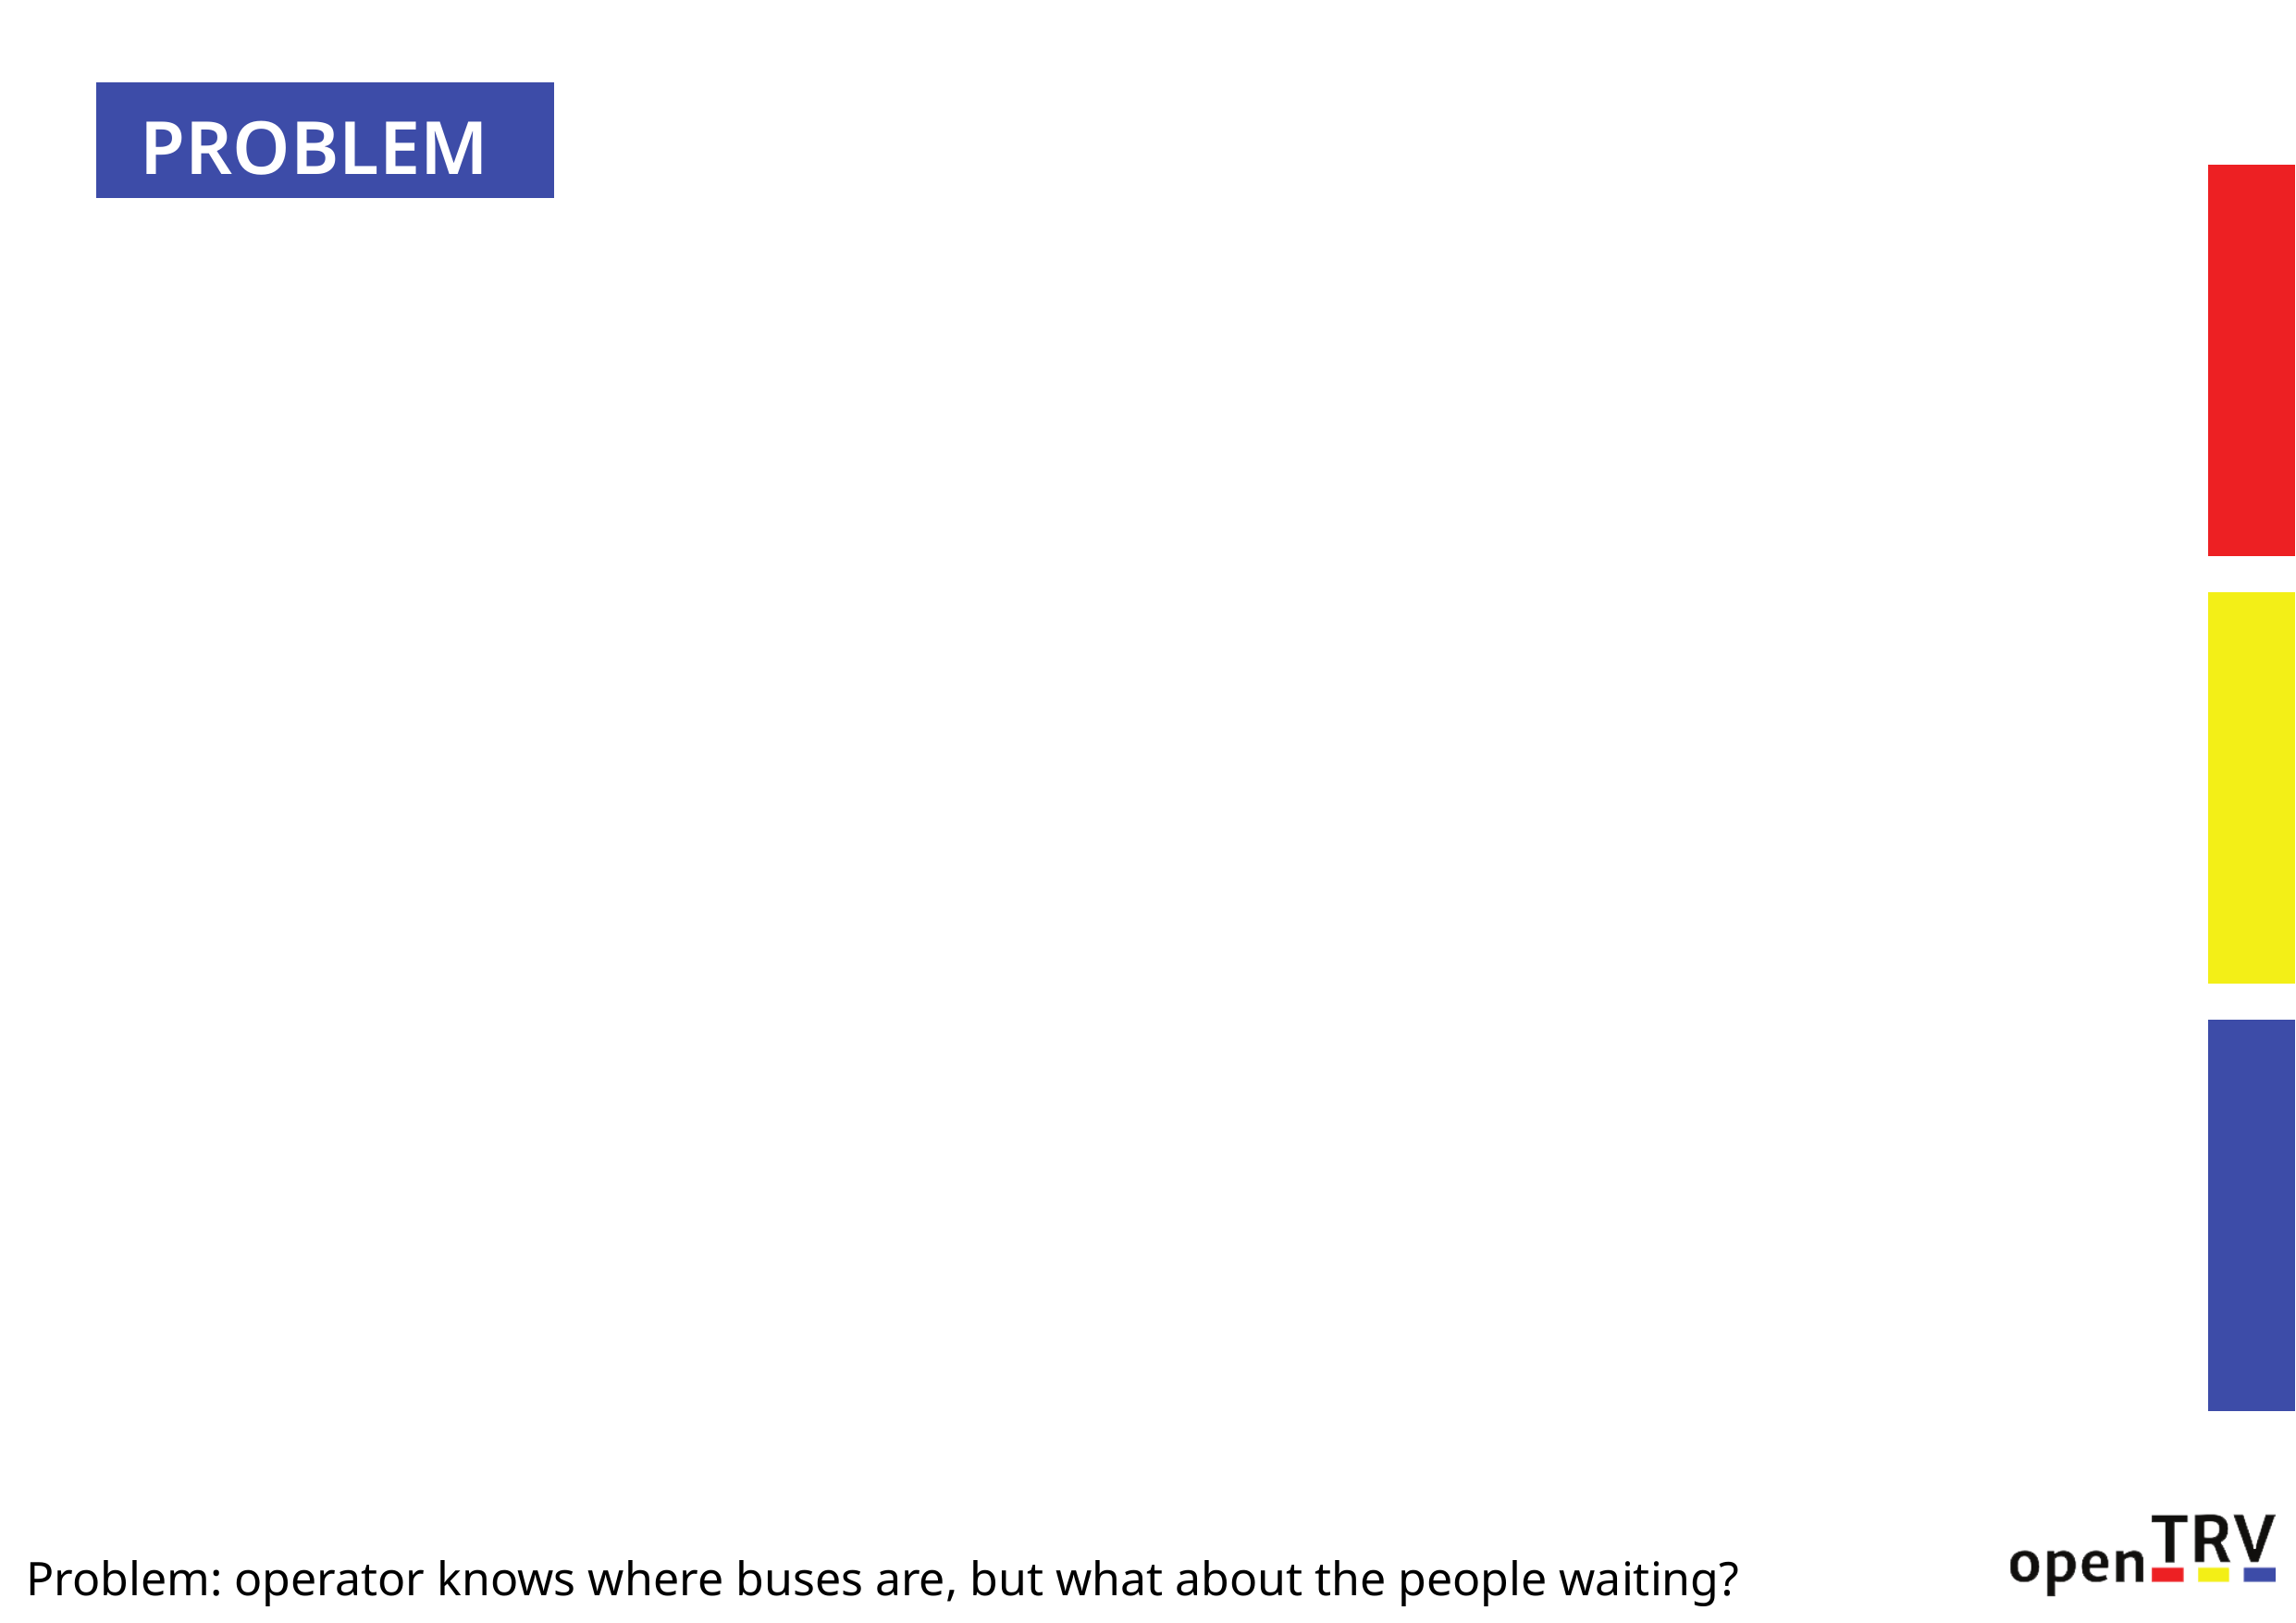

PROBLEM
Problem: operator knows where buses are, but what about the people waiting?